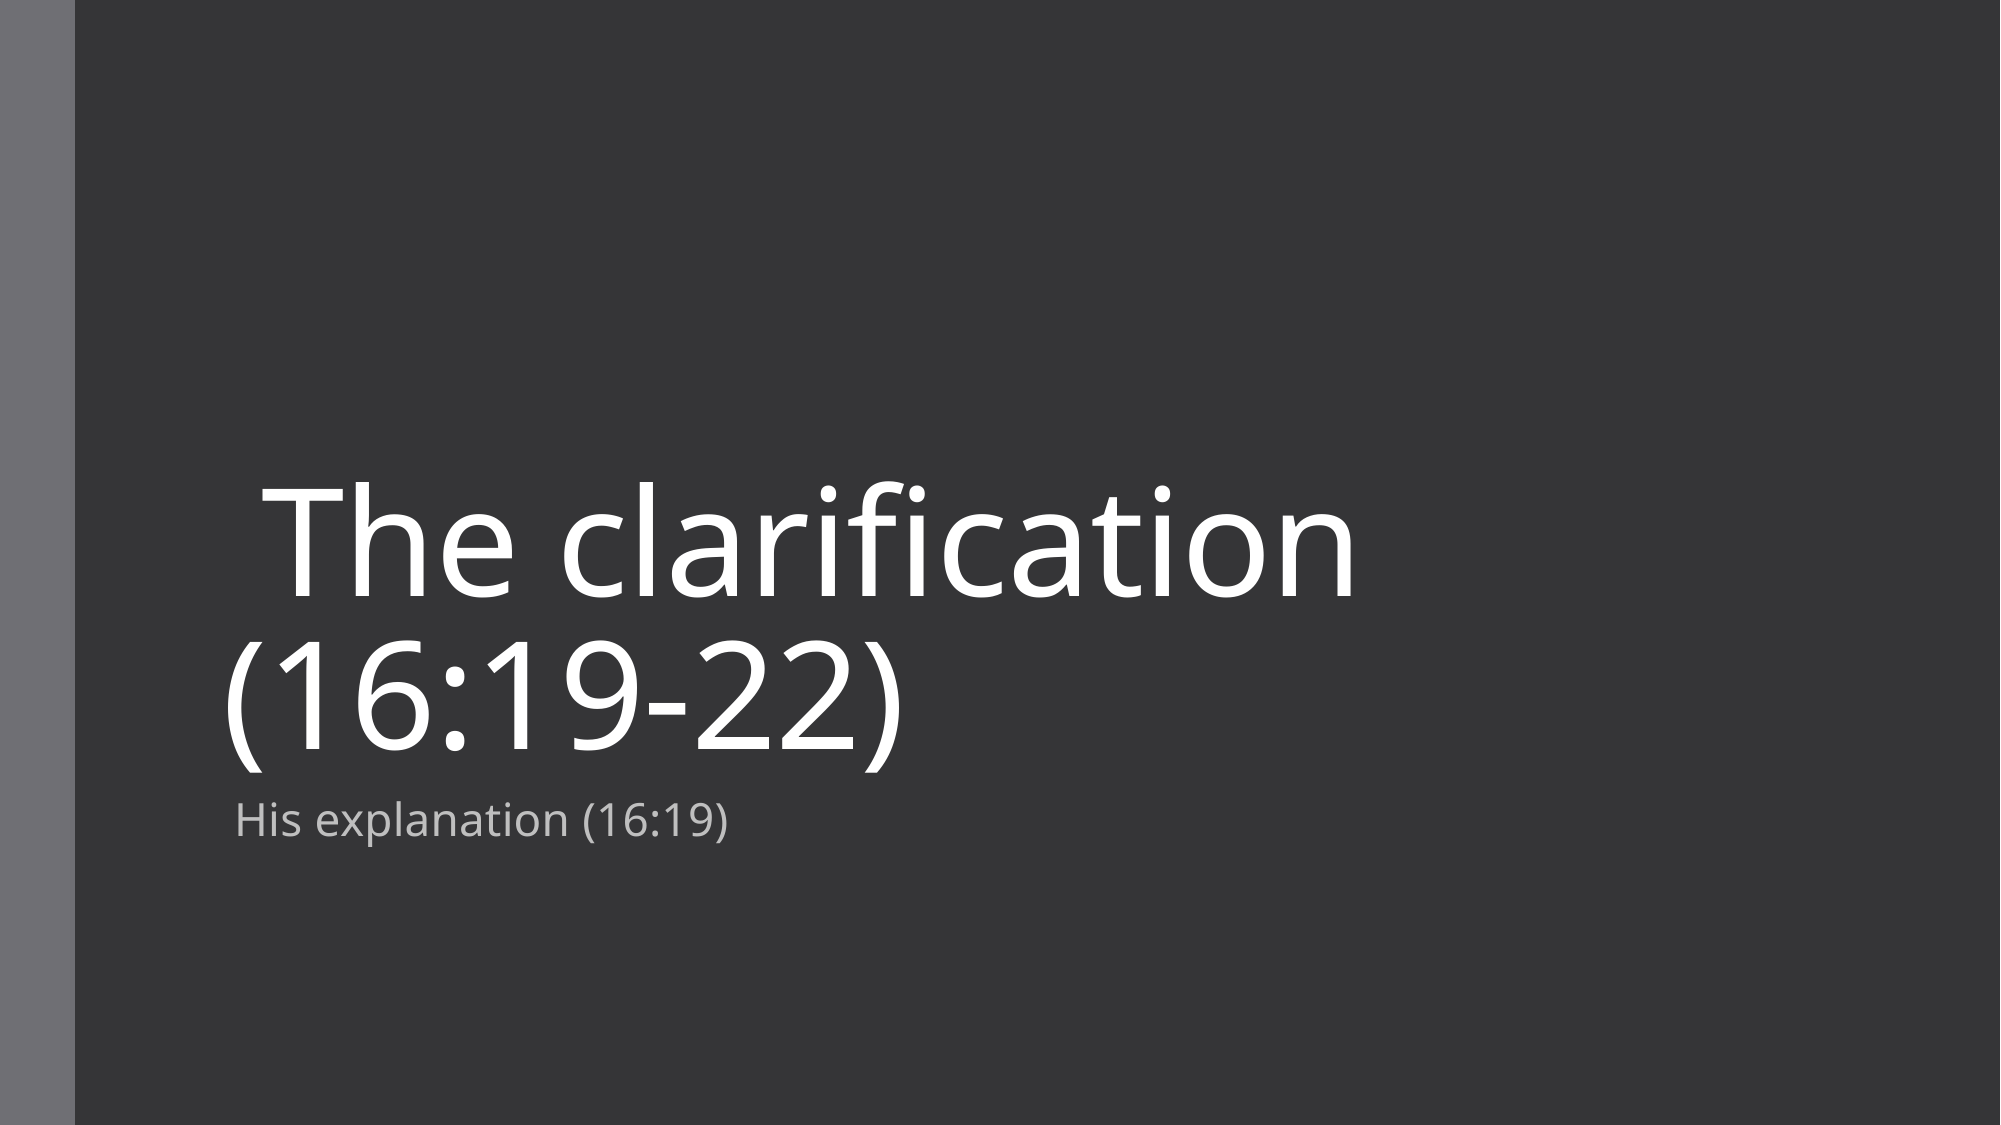

# The clarification (16:19-22)
 His explanation (16:19)